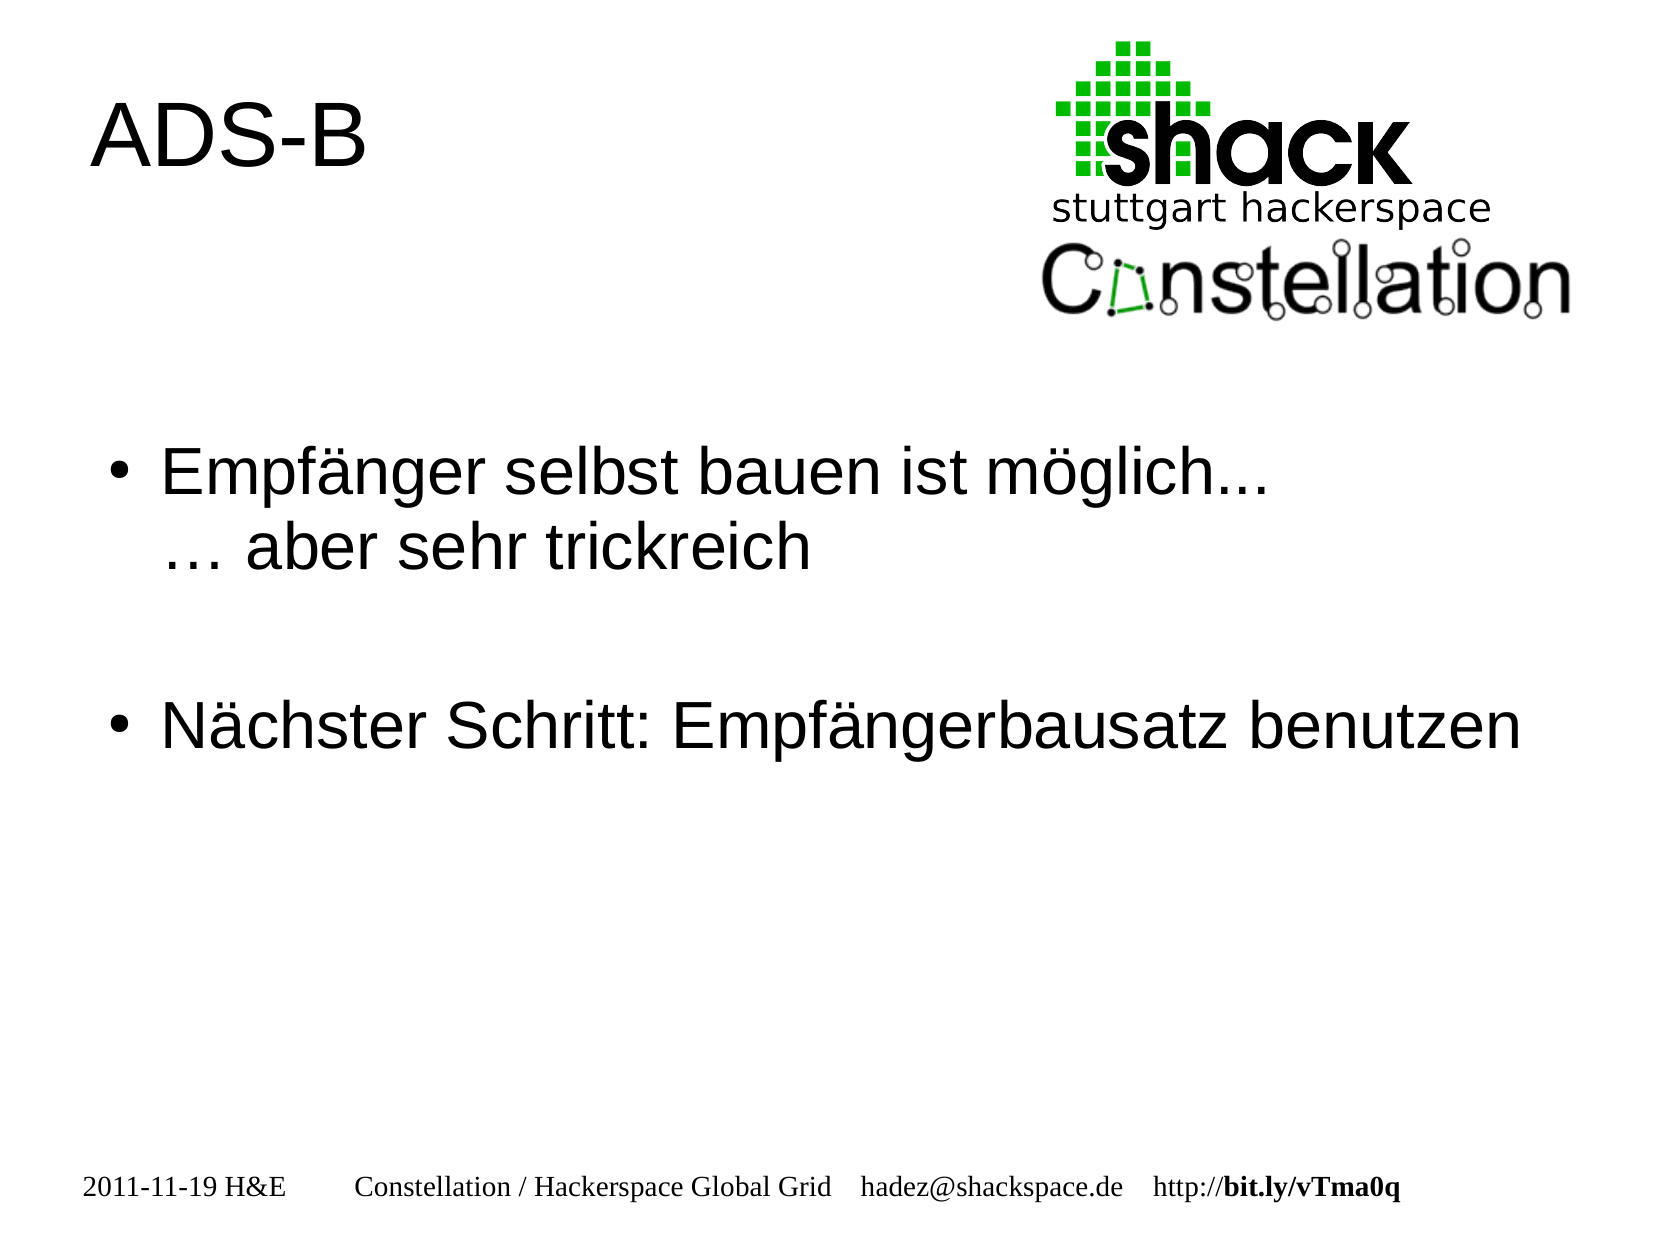

# ADS-B
Empfänger selbst bauen ist möglich...
… aber sehr trickreich
Nächster Schritt: Empfängerbausatz benutzen